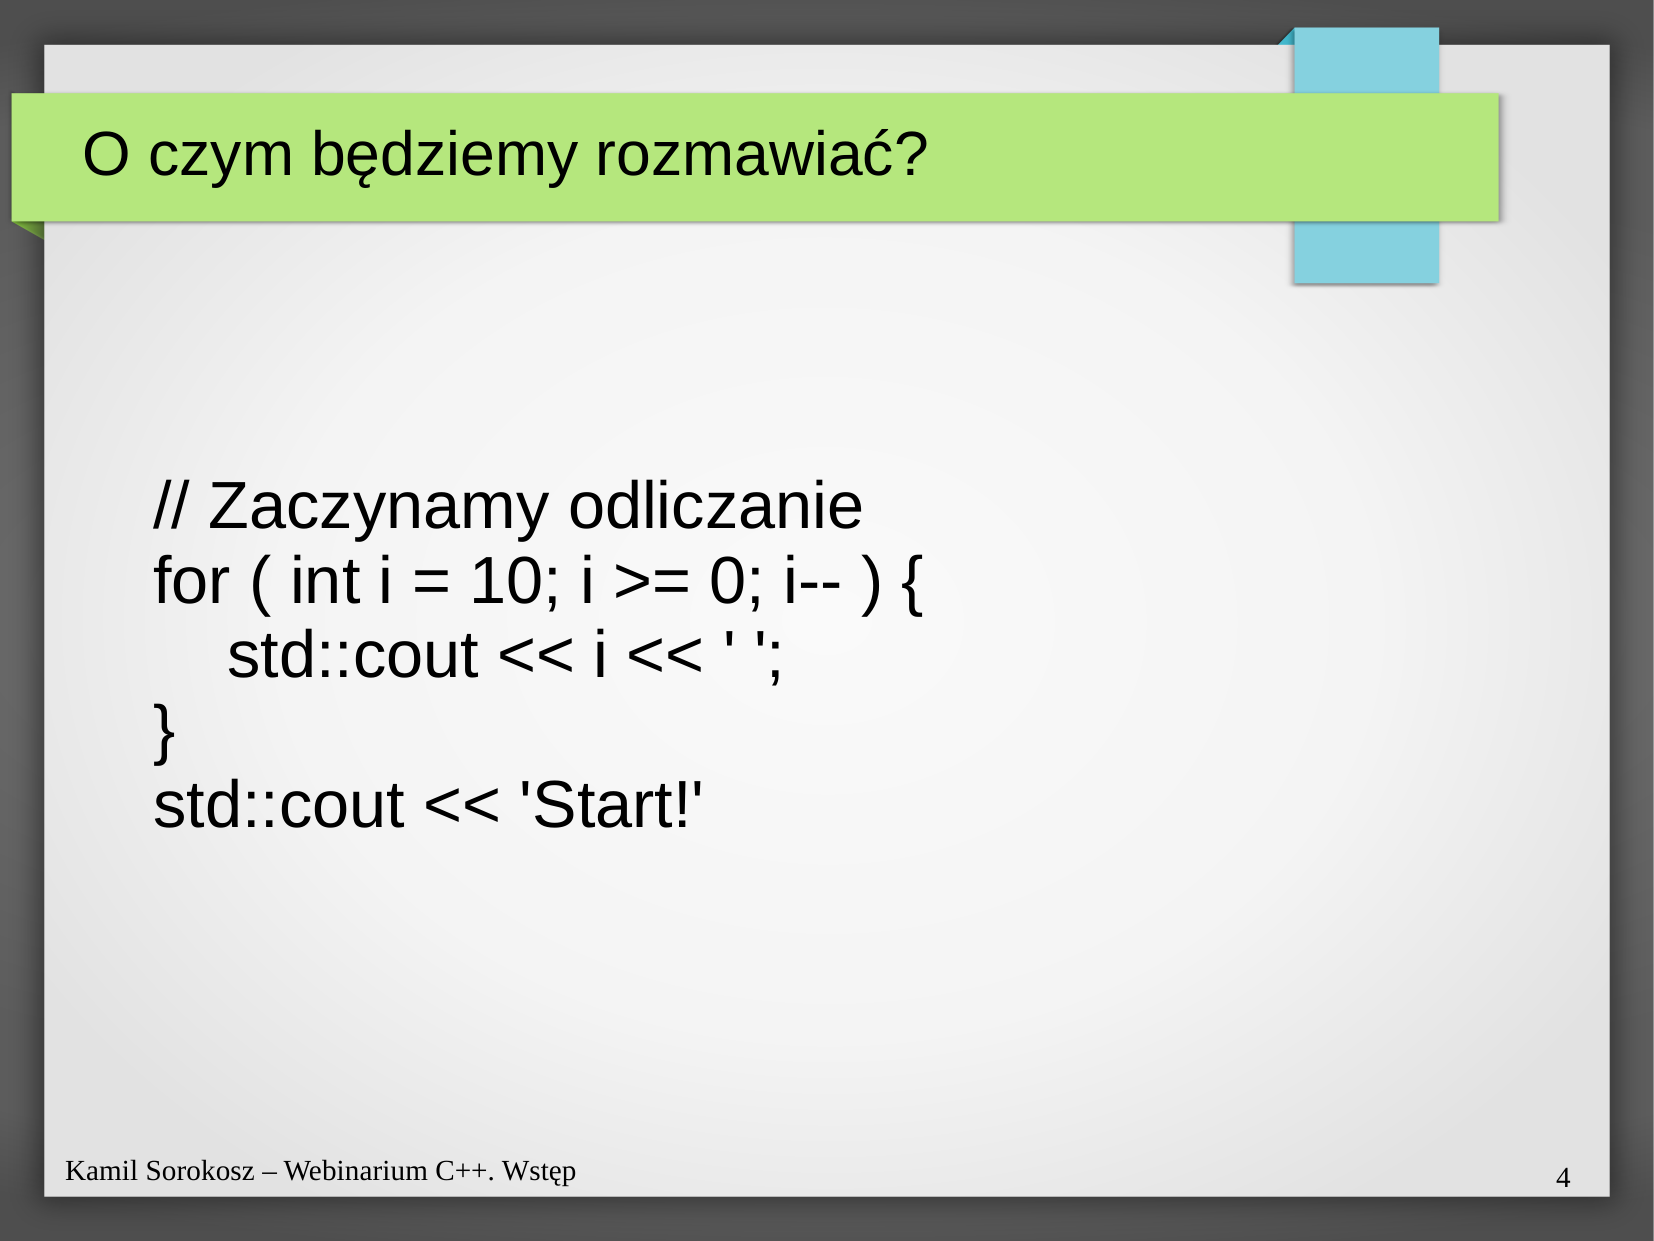

# O czym będziemy rozmawiać?
// Zaczynamy odliczanie
for ( int i = 10; i >= 0; i-- ) {
	std::cout << i << ' ';
}
std::cout << 'Start!'
4